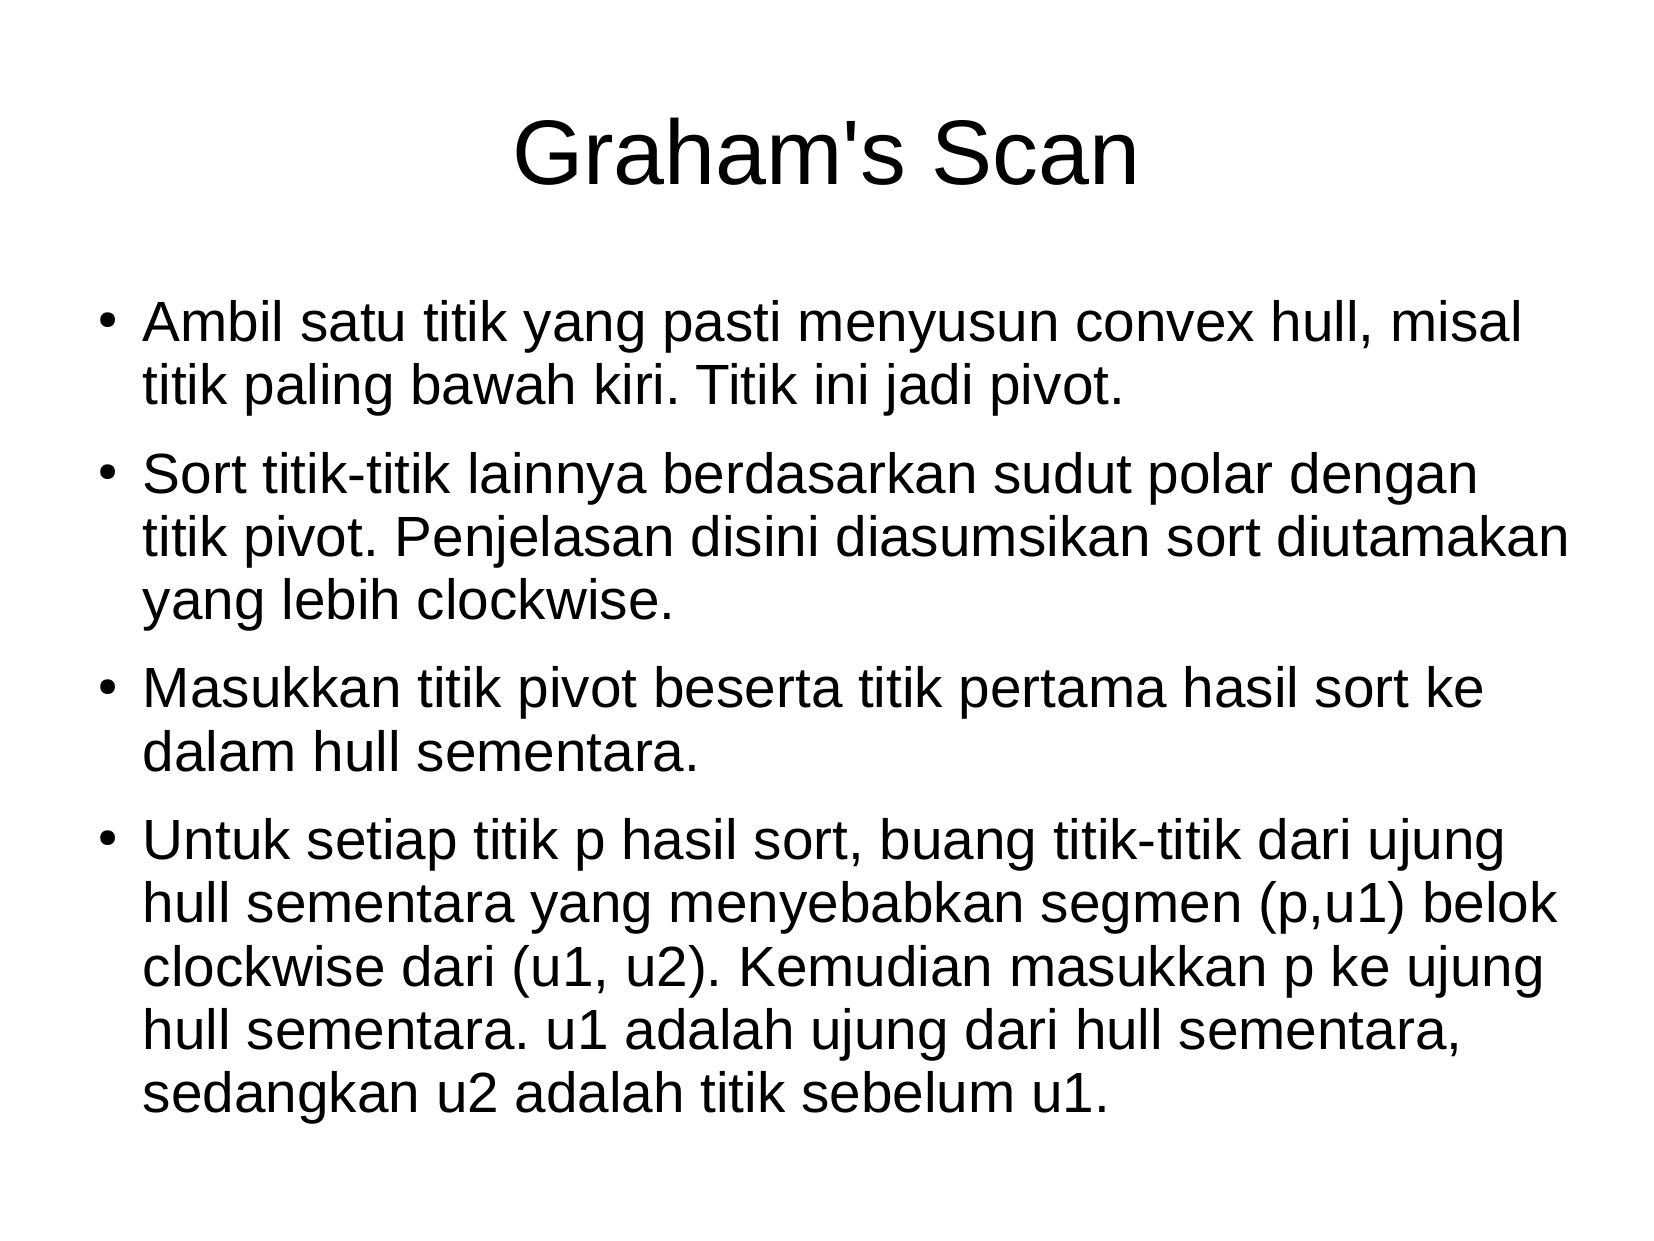

# Graham's Scan
Ambil satu titik yang pasti menyusun convex hull, misal titik paling bawah kiri. Titik ini jadi pivot.
Sort titik-titik lainnya berdasarkan sudut polar dengan titik pivot. Penjelasan disini diasumsikan sort diutamakan yang lebih clockwise.
Masukkan titik pivot beserta titik pertama hasil sort ke dalam hull sementara.
Untuk setiap titik p hasil sort, buang titik-titik dari ujung hull sementara yang menyebabkan segmen (p,u1) belok clockwise dari (u1, u2). Kemudian masukkan p ke ujung hull sementara. u1 adalah ujung dari hull sementara, sedangkan u2 adalah titik sebelum u1.